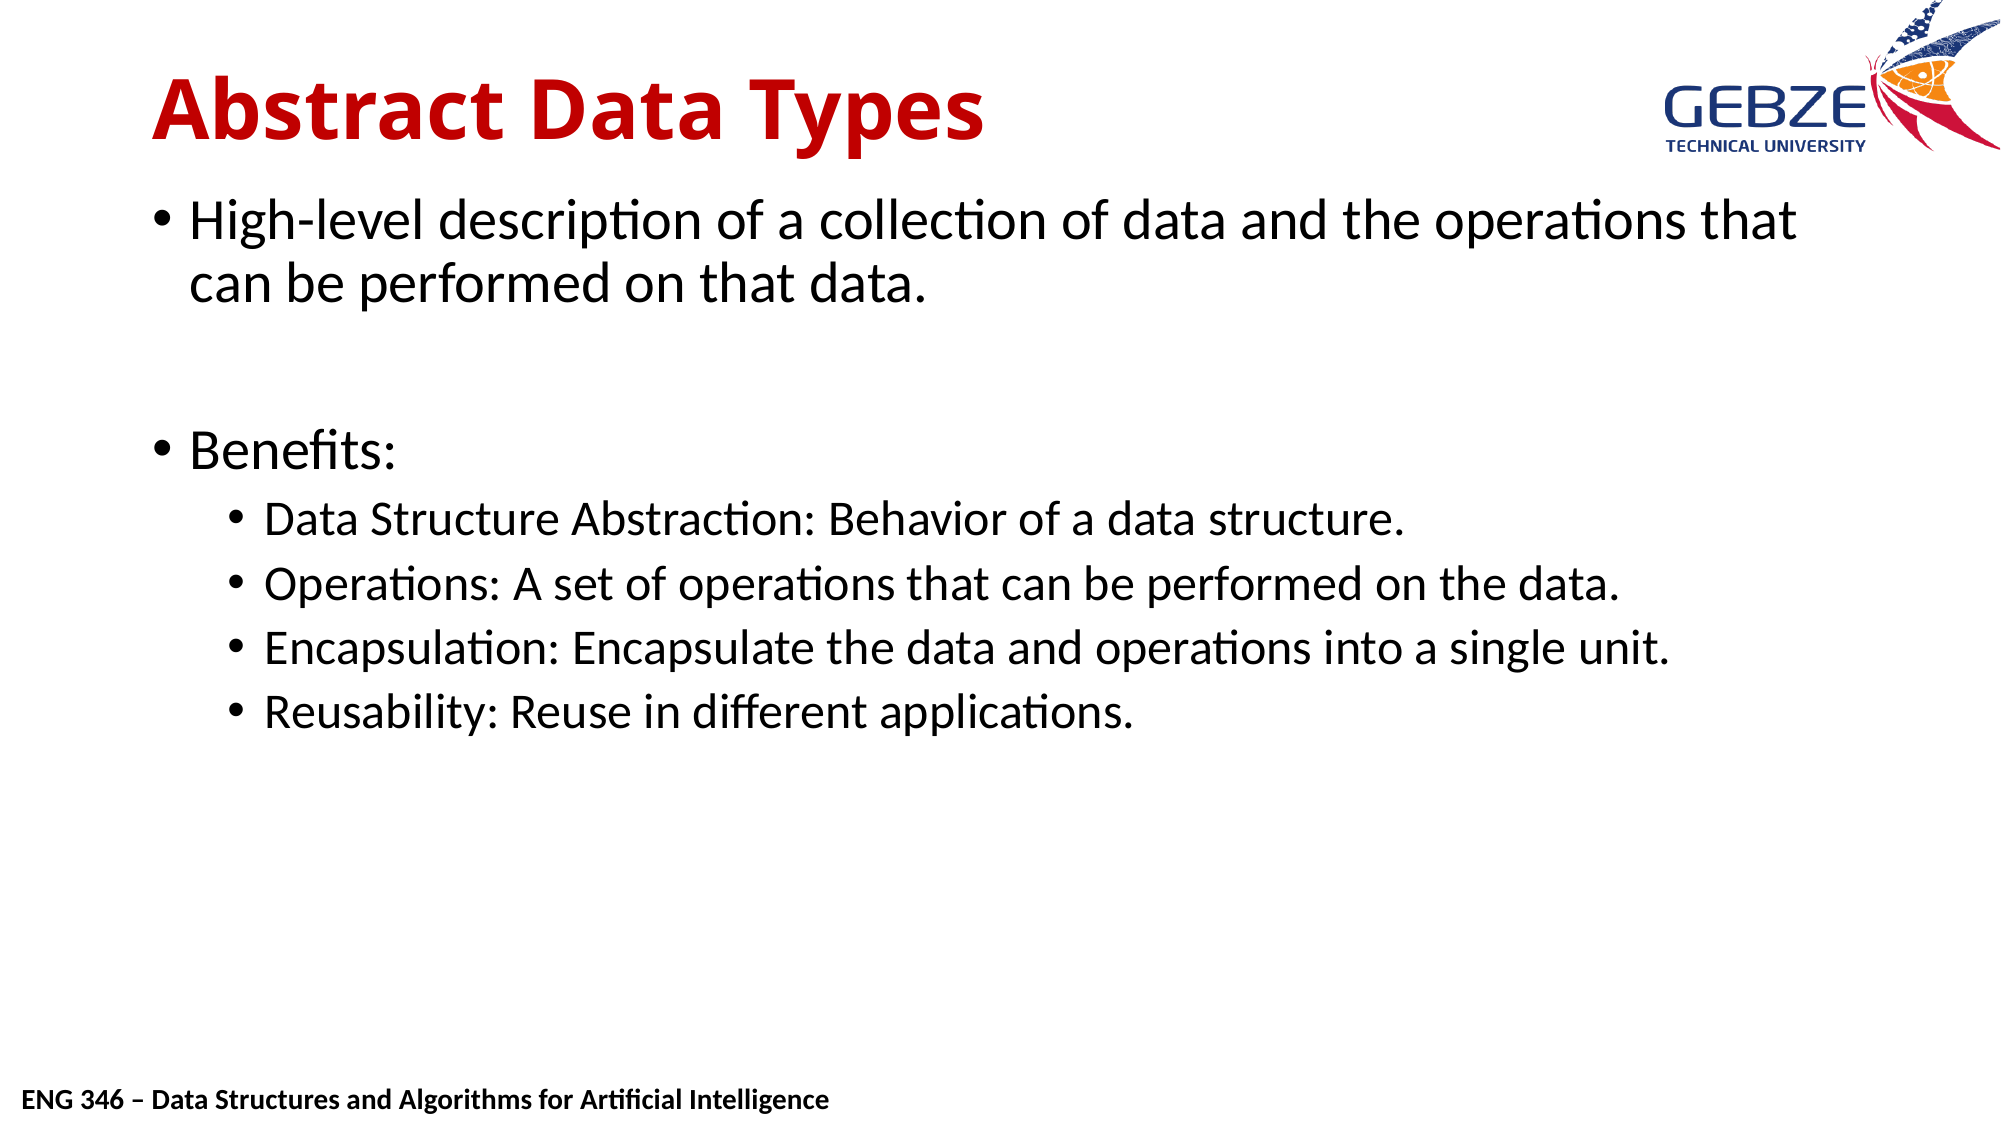

# Abstract Data Types
High-level description of a collection of data and the operations that can be performed on that data.
Benefits:
Data Structure Abstraction: Behavior of a data structure.
Operations: A set of operations that can be performed on the data.
Encapsulation: Encapsulate the data and operations into a single unit.
Reusability: Reuse in different applications.